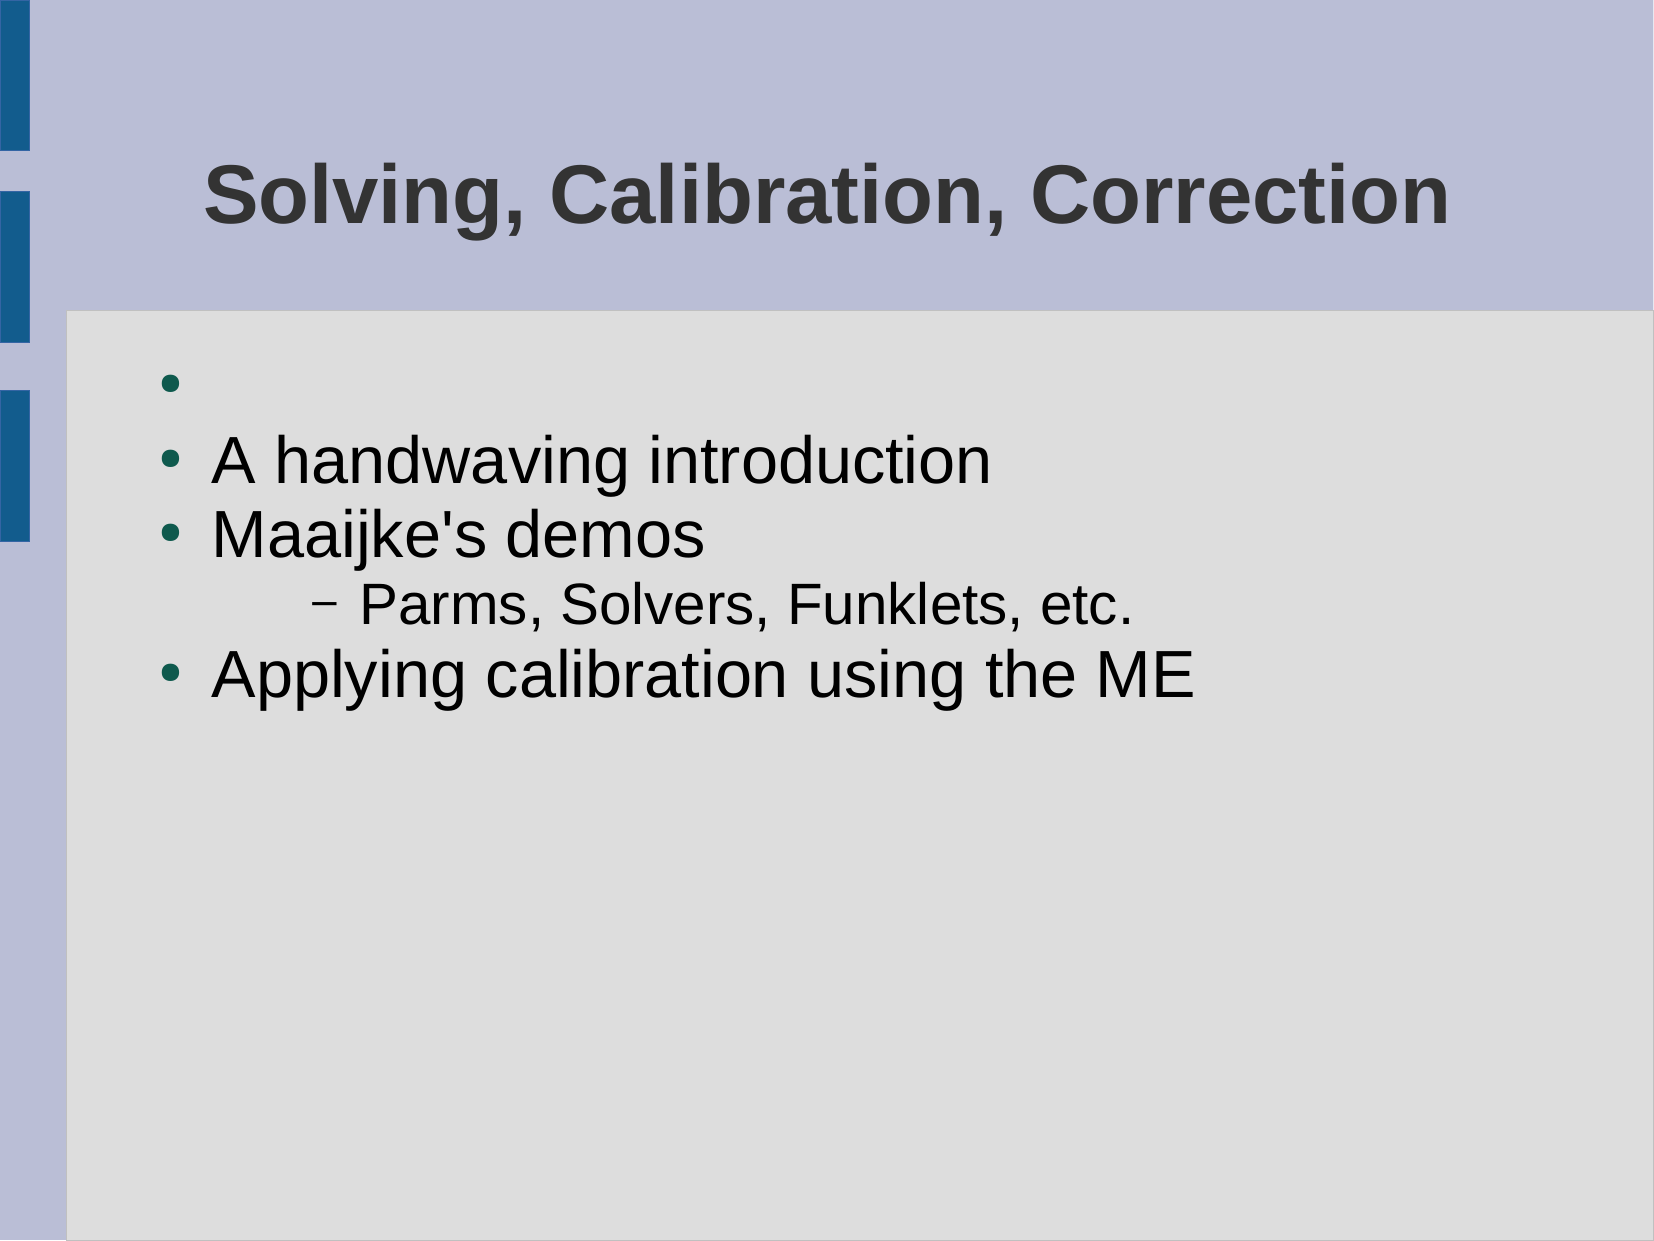

# Solving, Calibration, Correction
A handwaving introduction
Maaijke's demos
Parms, Solvers, Funklets, etc.
Applying calibration using the ME